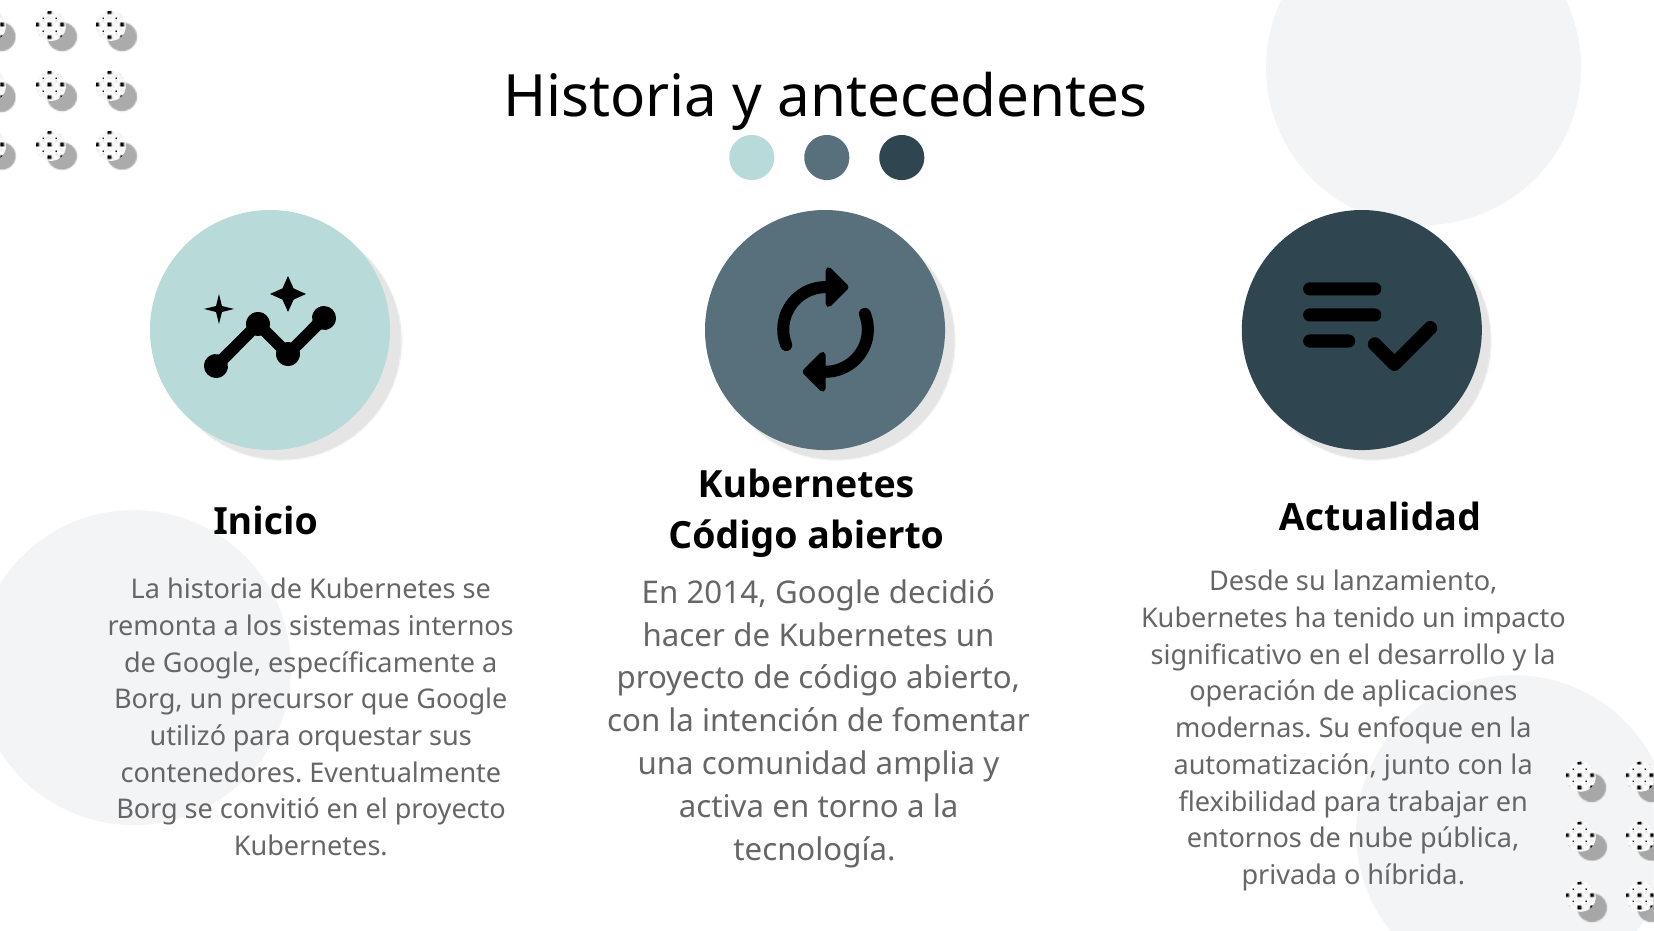

Historia y antecedentes
Kubernetes
Código abierto
Actualidad
Inicio
Desde su lanzamiento, Kubernetes ha tenido un impacto significativo en el desarrollo y la operación de aplicaciones modernas. Su enfoque en la automatización, junto con la flexibilidad para trabajar en entornos de nube pública, privada o híbrida.
La historia de Kubernetes se remonta a los sistemas internos de Google, específicamente a Borg, un precursor que Google utilizó para orquestar sus contenedores. Eventualmente Borg se convitió en el proyecto Kubernetes.
En 2014, Google decidió hacer de Kubernetes un proyecto de código abierto, con la intención de fomentar una comunidad amplia y activa en torno a la tecnología.